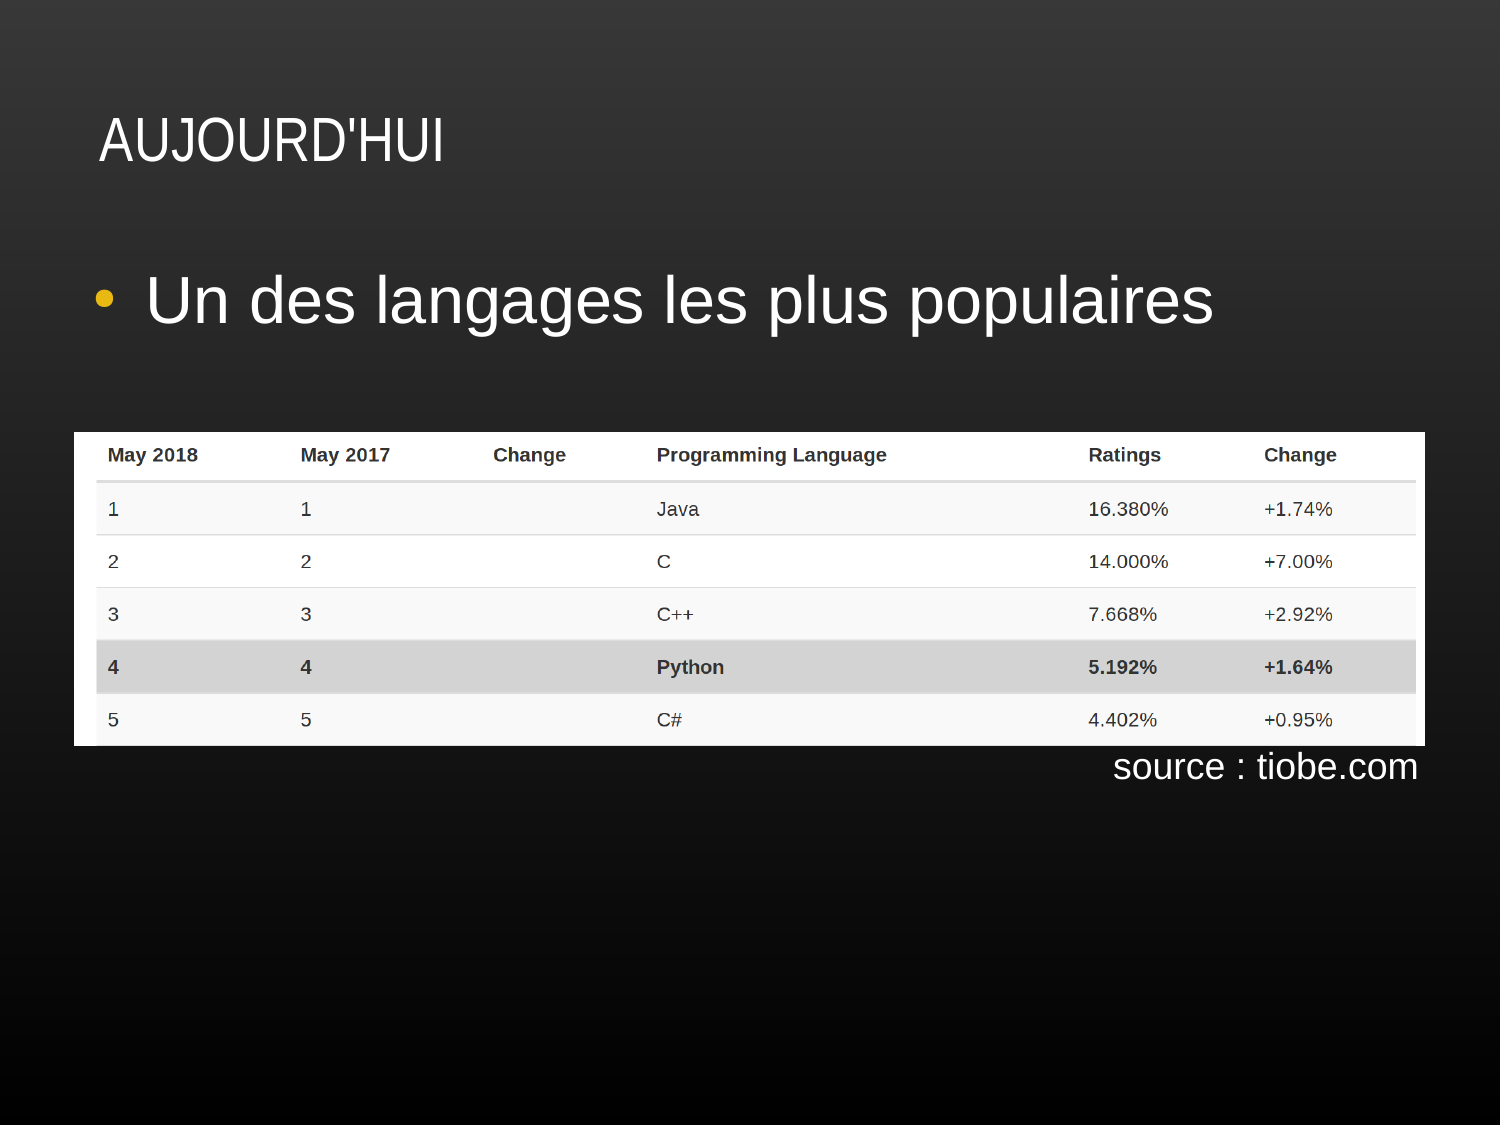

# Aujourd'hui
Un des langages les plus populaires
source : tiobe.com